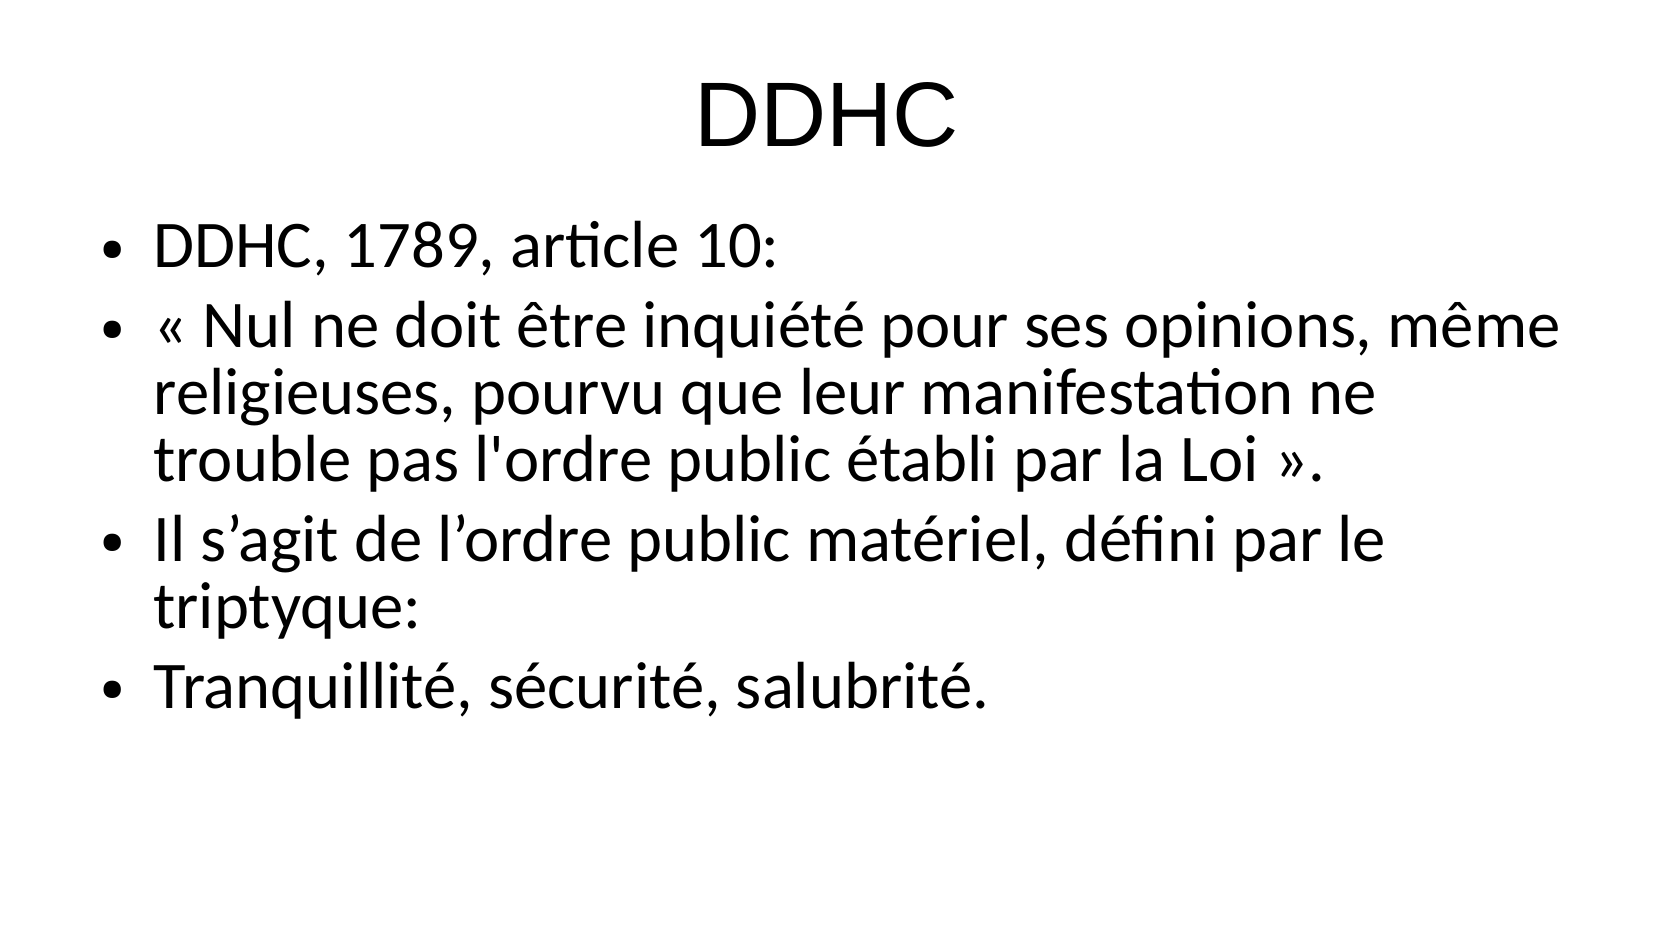

# DDHC
DDHC, 1789, article 10:
« Nul ne doit être inquiété pour ses opinions, même religieuses, pourvu que leur manifestation ne trouble pas l'ordre public établi par la Loi ».
Il s’agit de l’ordre public matériel, défini par le triptyque:
Tranquillité, sécurité, salubrité.